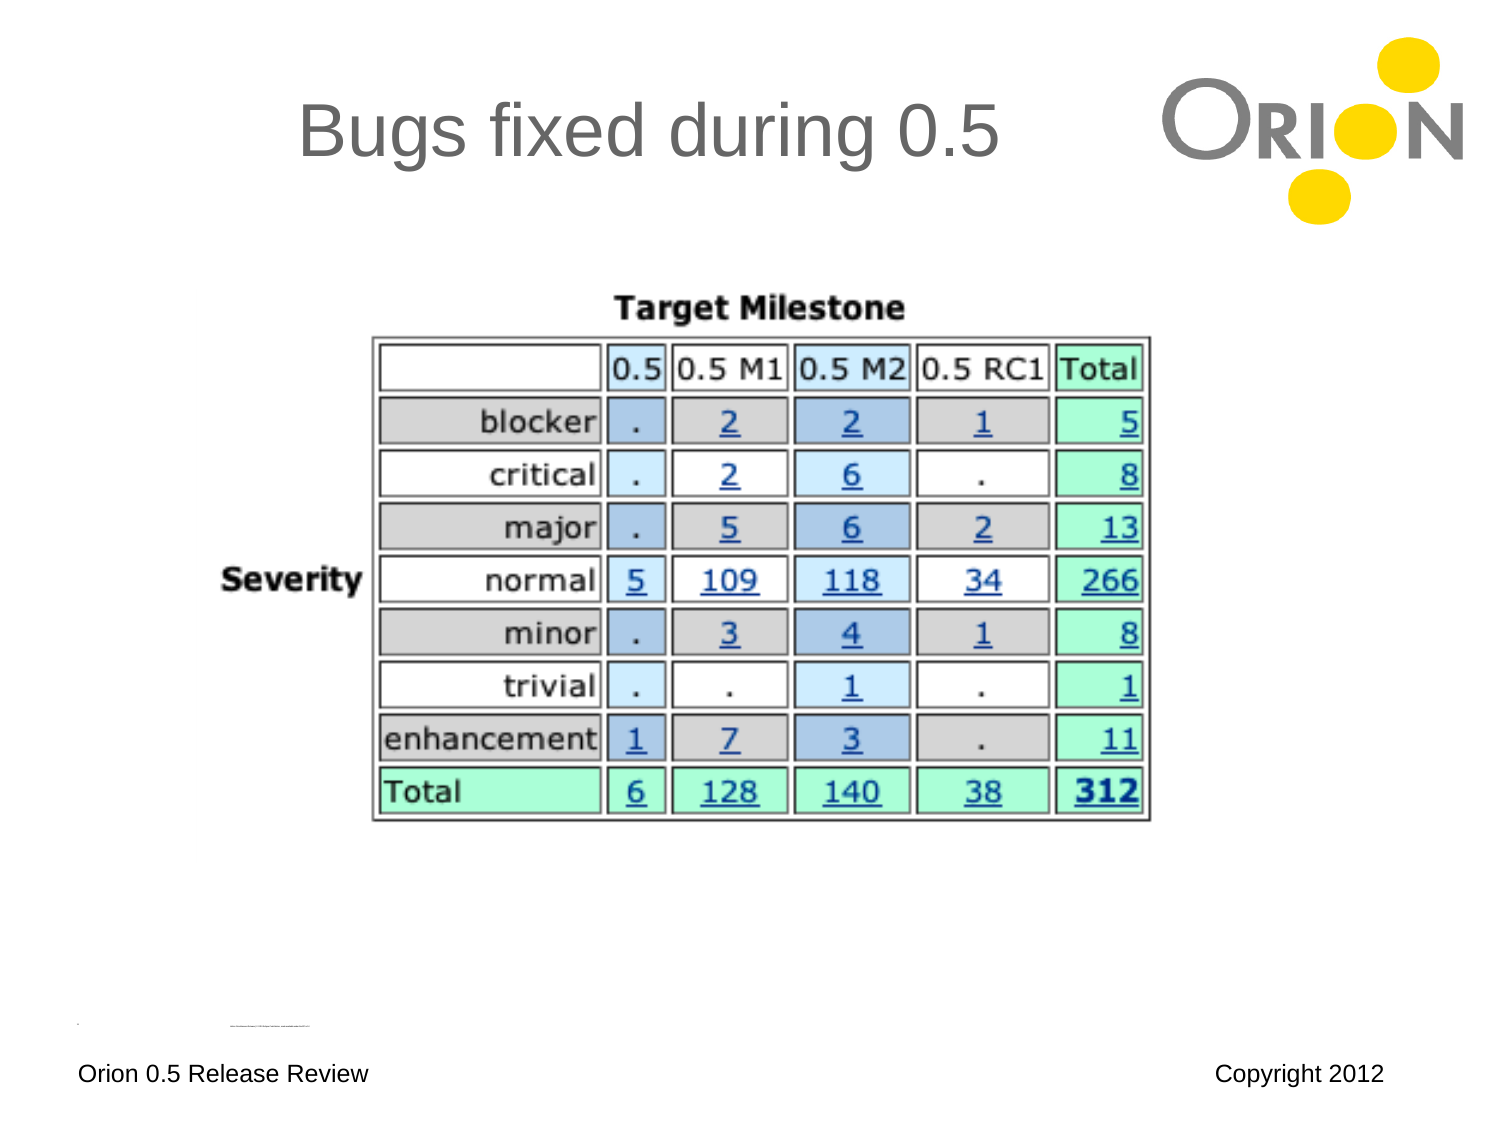

# Bugs fixed during 0.5
11
Copyright 2011